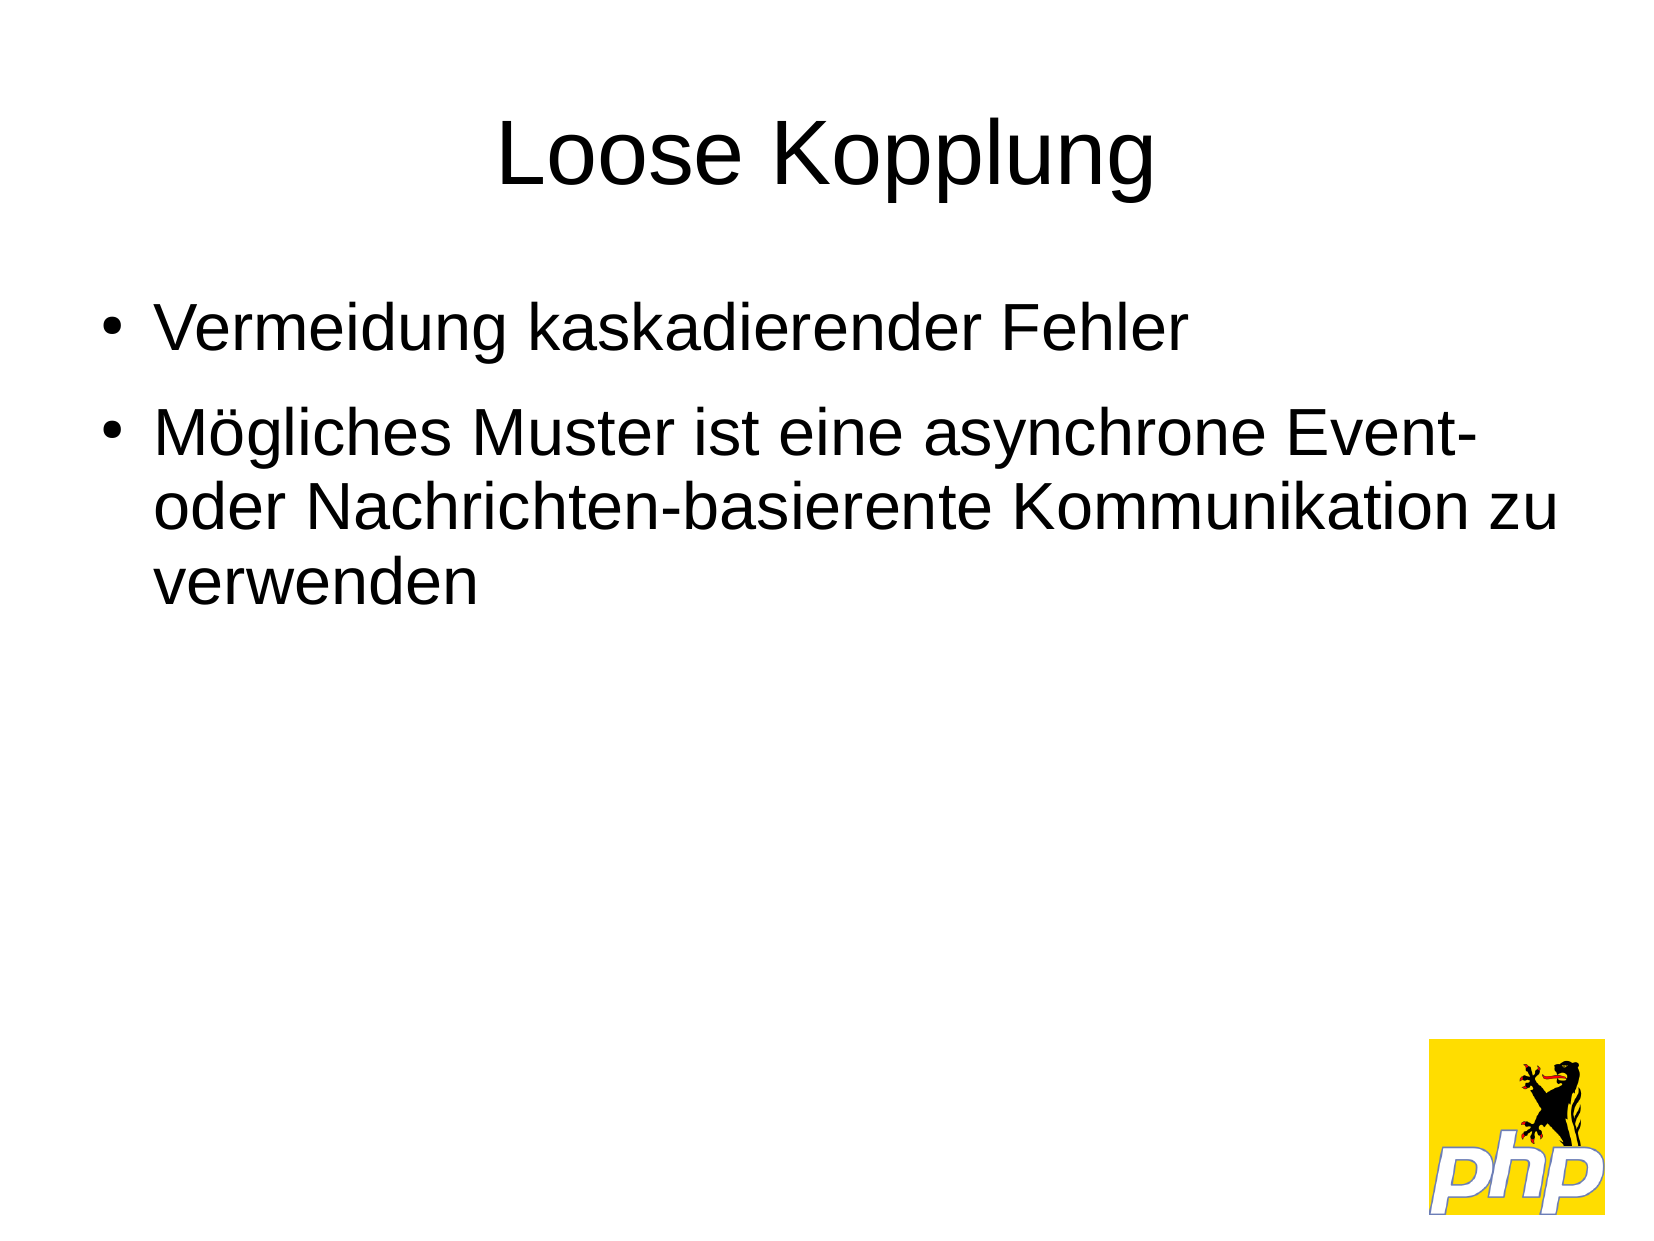

# Loose Kopplung
Vermeidung kaskadierender Fehler
Mögliches Muster ist eine asynchrone Event- oder Nachrichten-basierente Kommunikation zu verwenden